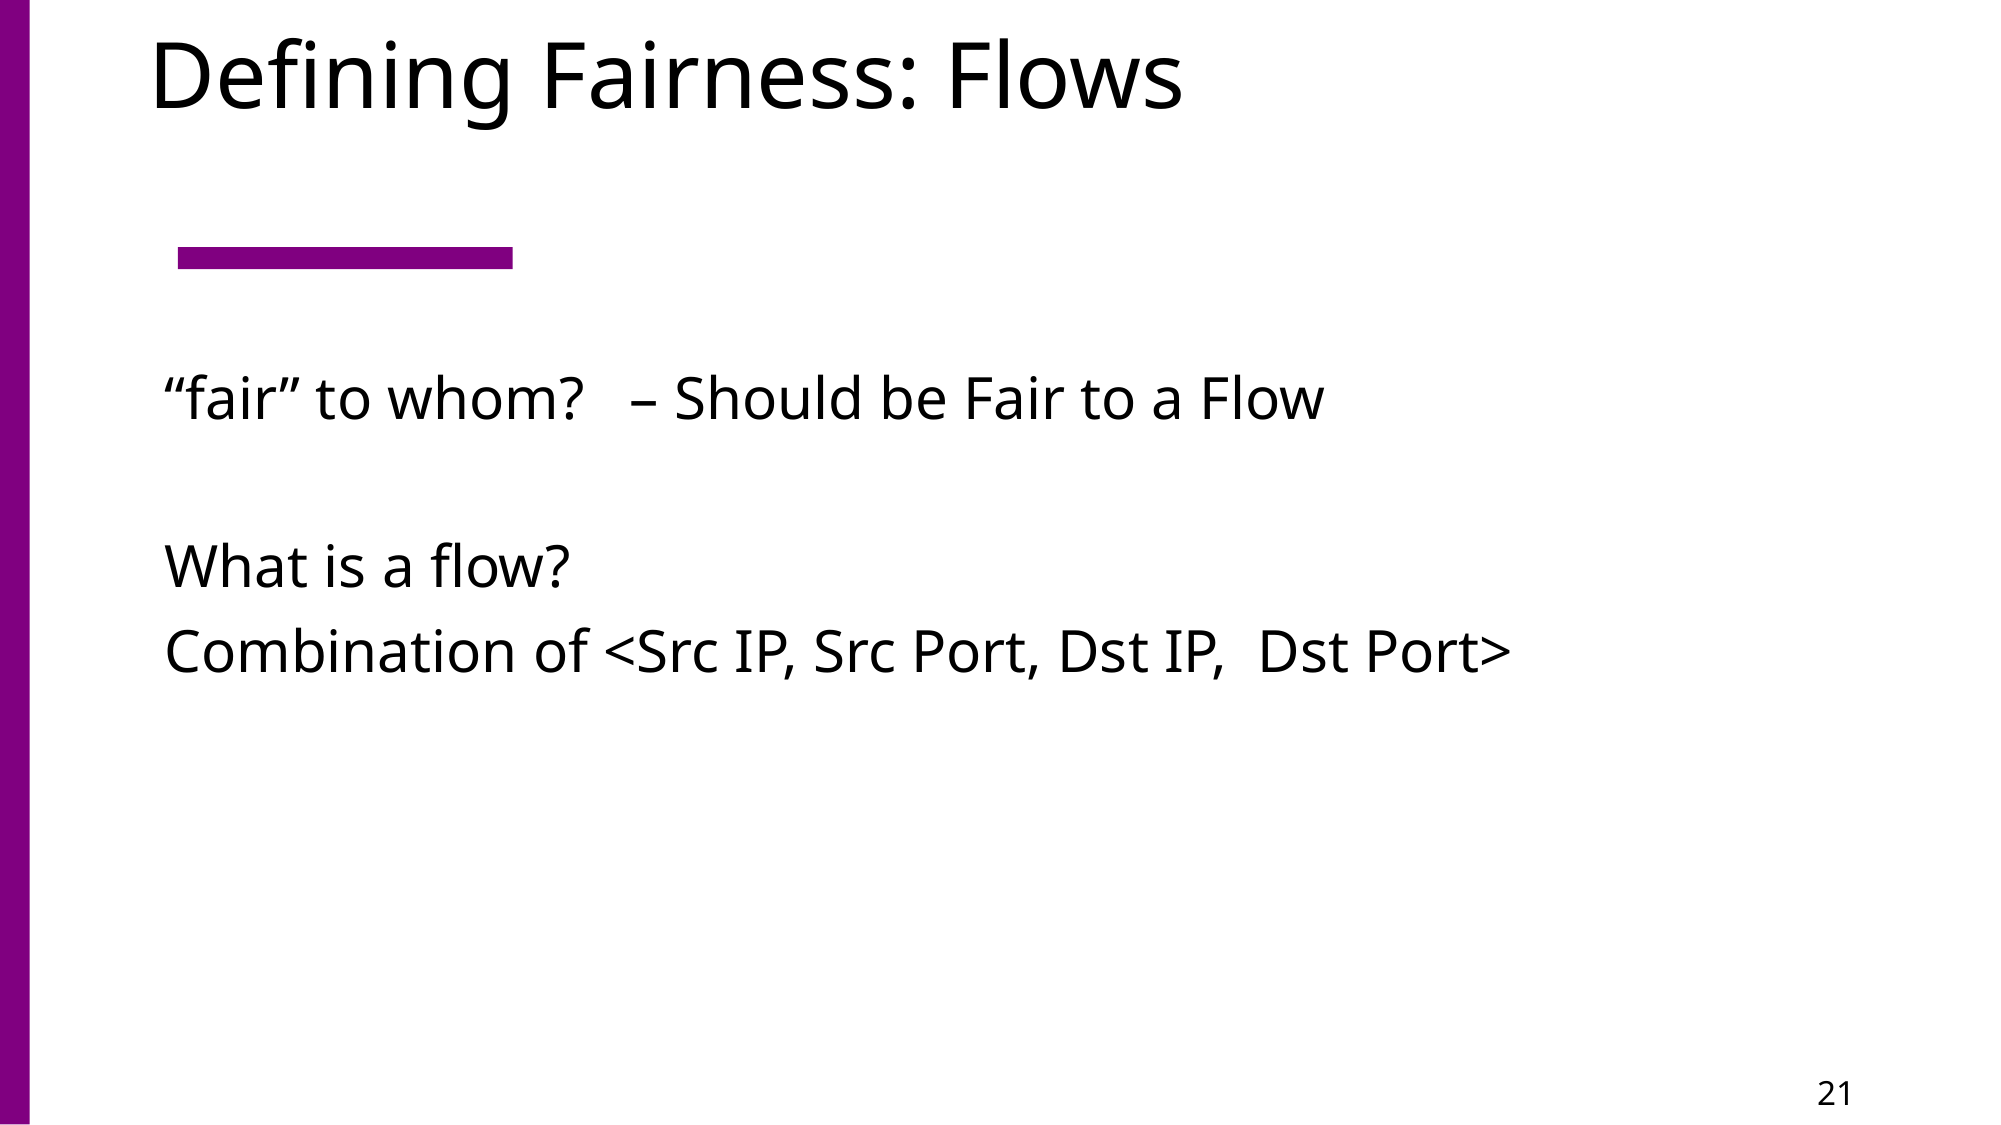

# Defining Fairness: Flows
“fair” to whom? – Should be Fair to a Flow
What is a flow?
Combination of <Src IP, Src Port, Dst IP, Dst Port>